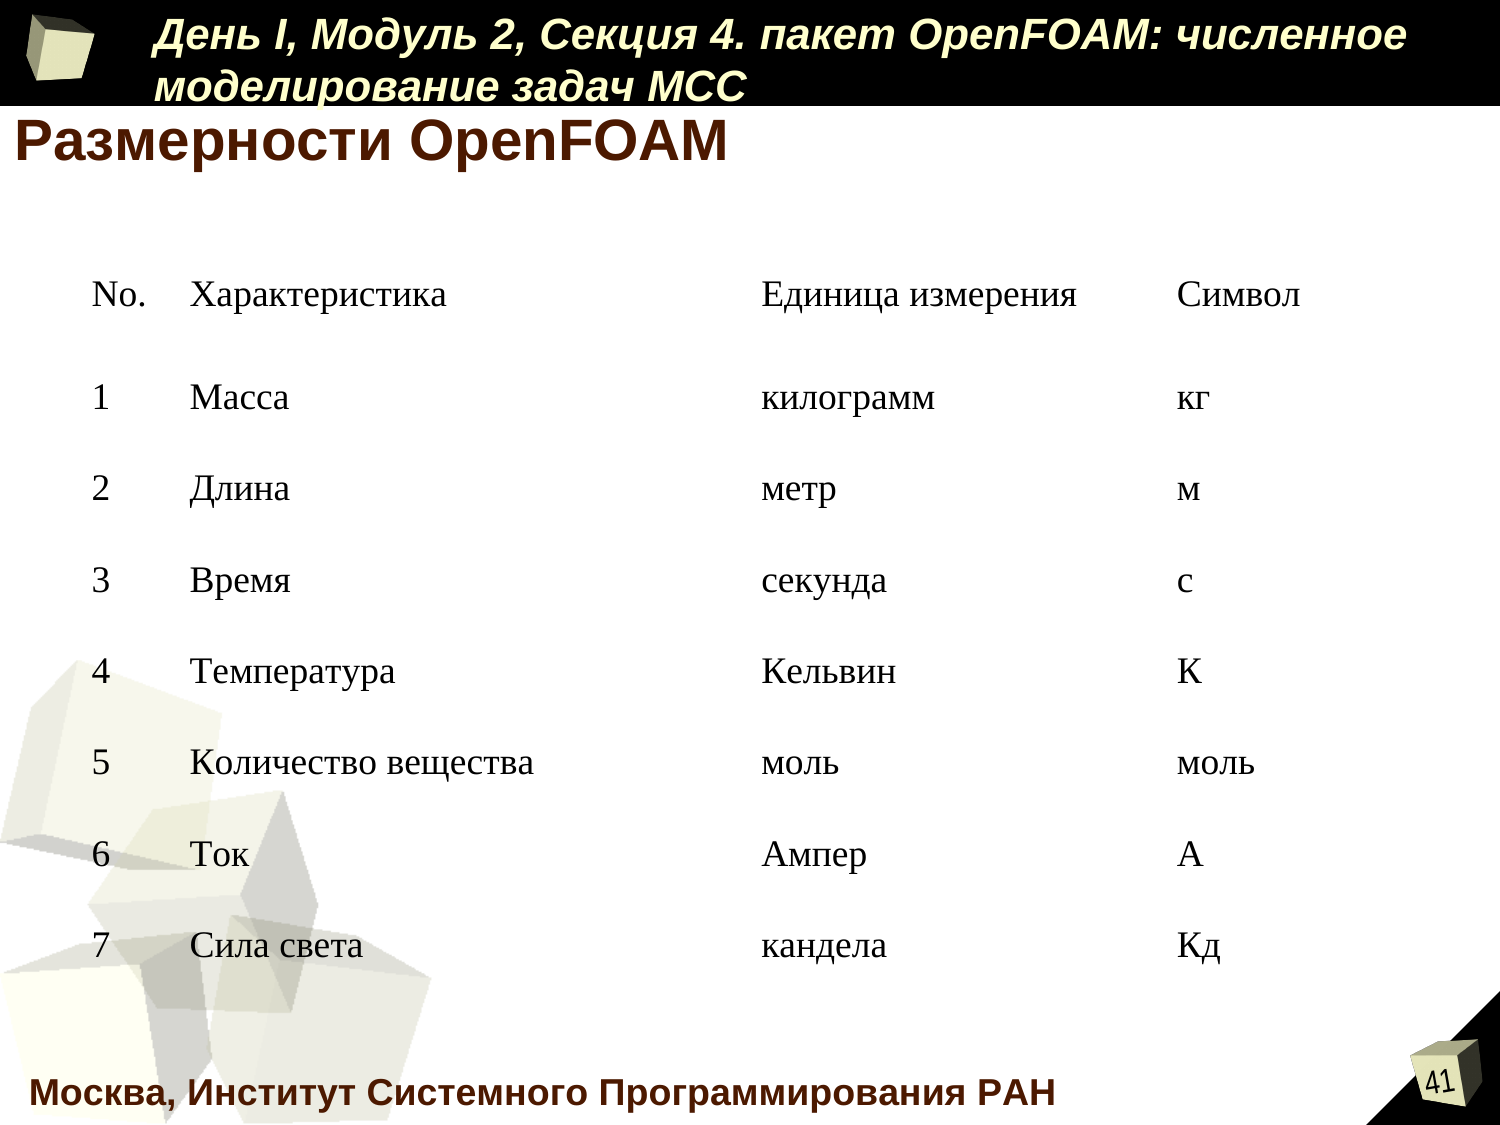

Размерности OpenFOAM
| No. | Характеристика | Единица измерения | Символ |
| --- | --- | --- | --- |
| 1 | Масса | килограмм | кг |
| 2 | Длина | метр | м |
| 3 | Время | секунда | с |
| 4 | Температура | Кельвин | К |
| 5 | Количество вещества | моль | моль |
| 6 | Ток | Ампер | A |
| 7 | Сила света | кандела | Кд |